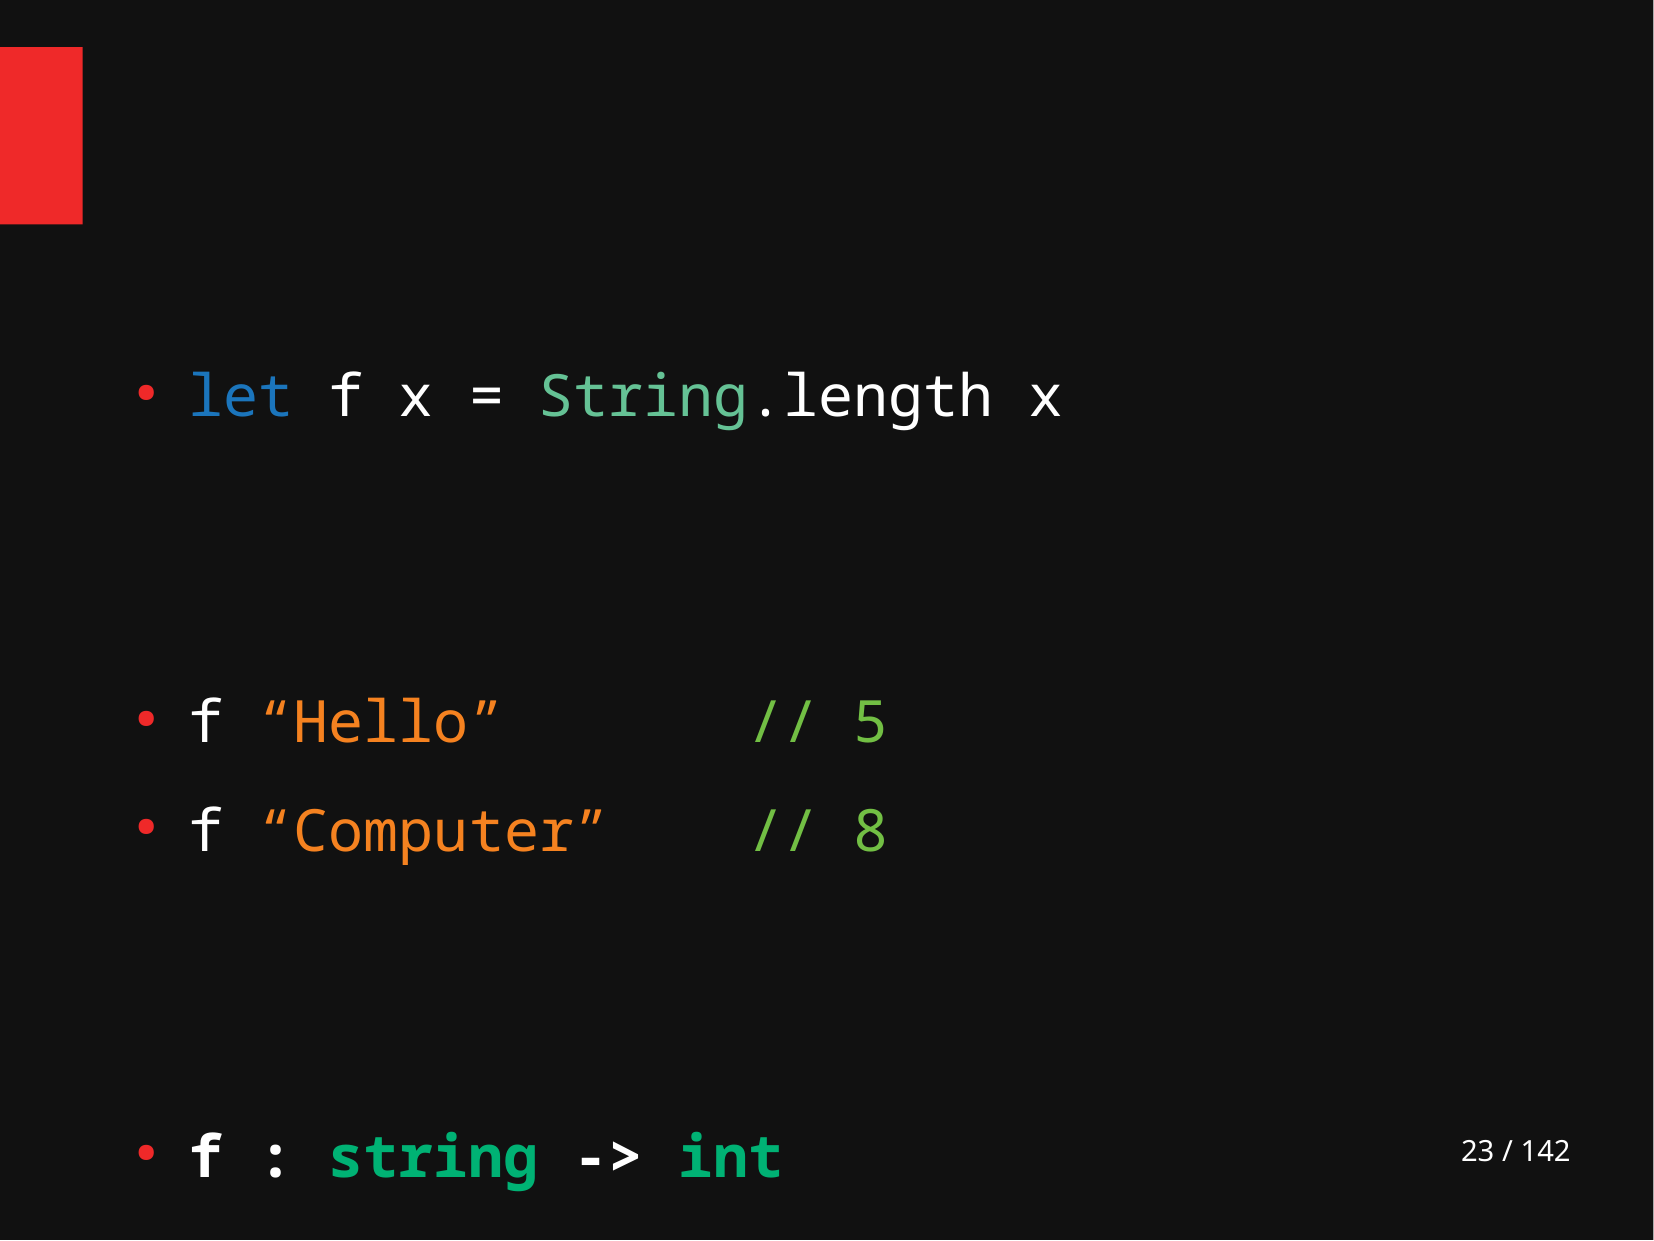

# let f x = String.length x
f “Hello” // 5
f “Computer” // 8
f : string -> int
23